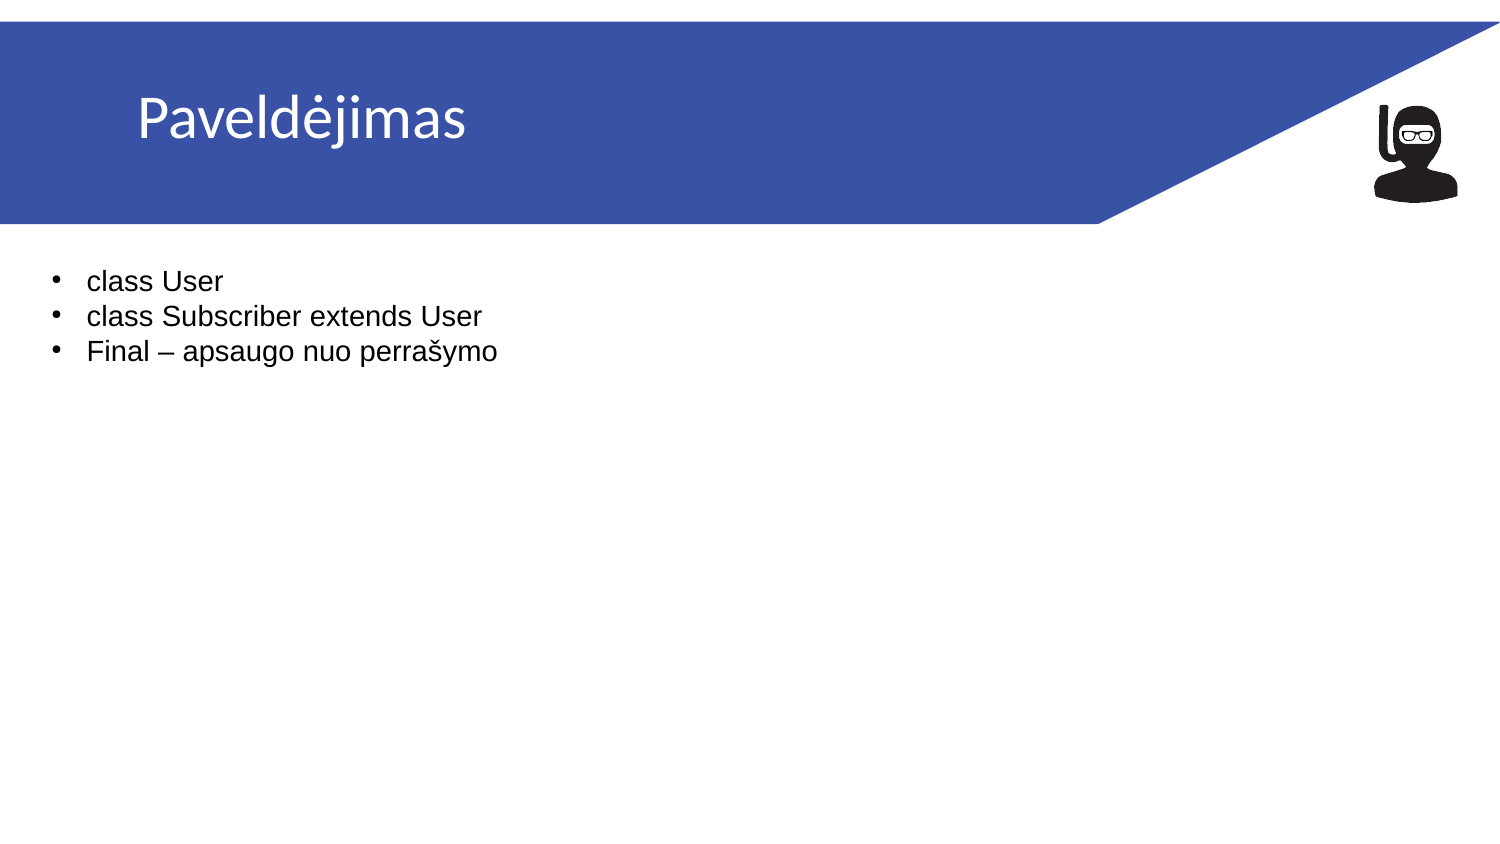

# Paveldėjimas
class User
class Subscriber extends User
Final – apsaugo nuo perrašymo